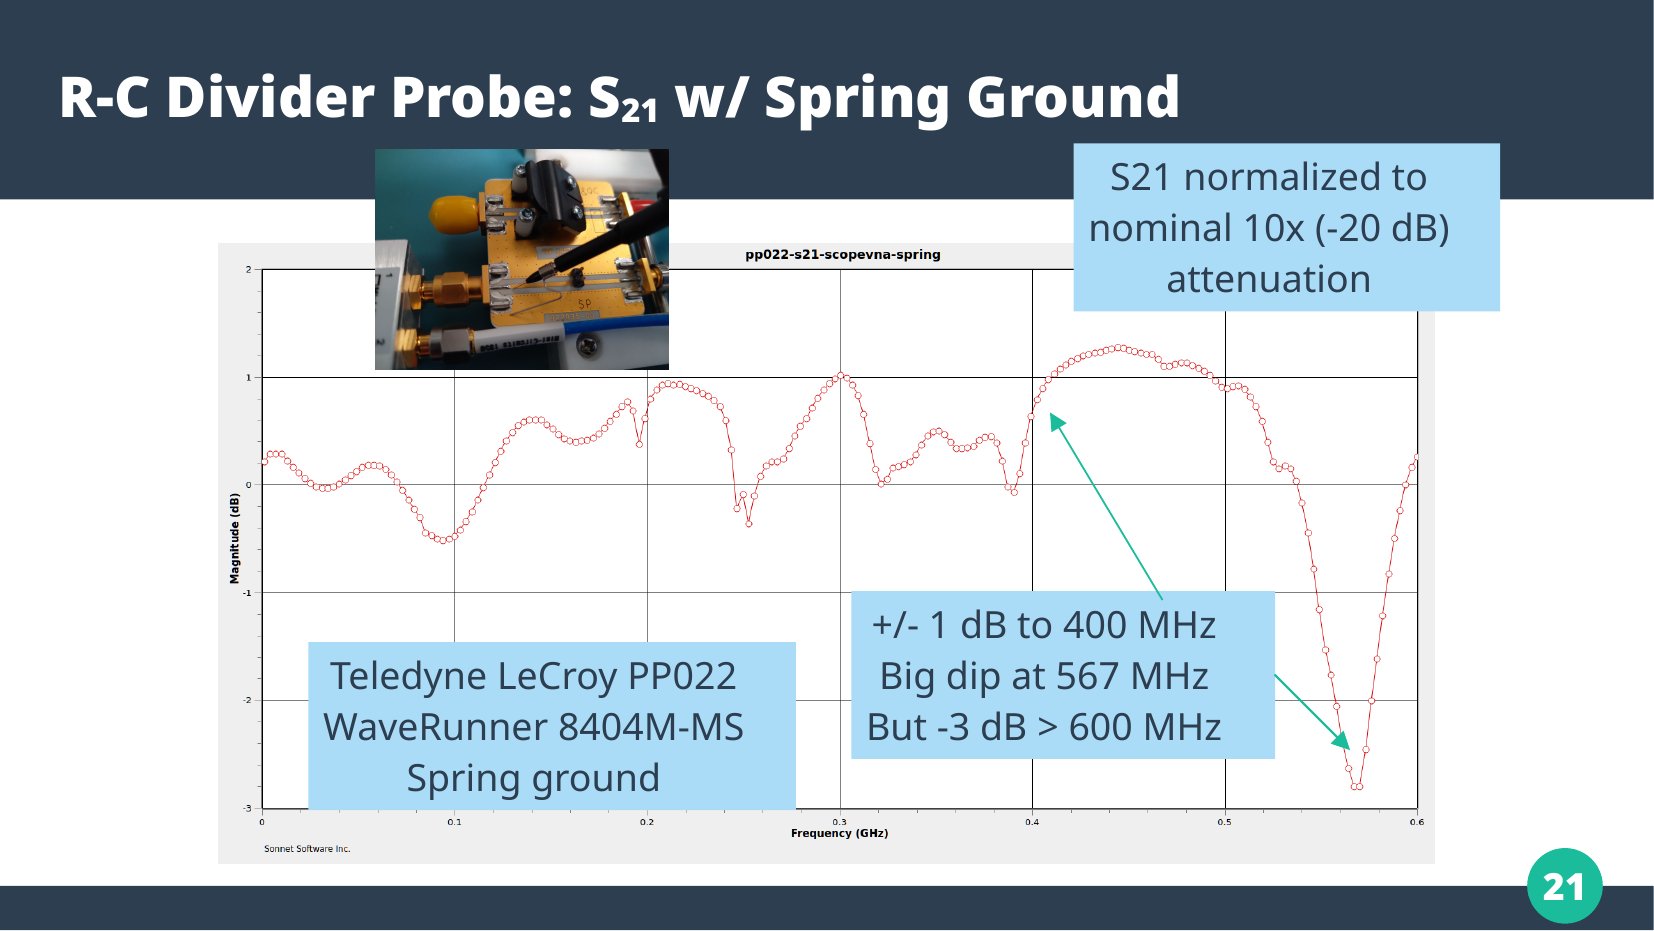

# R-C Divider Probe: S21 w/ Spring Ground
S21 normalized to
nominal 10x (-20 dB)
attenuation
+/- 1 dB to 400 MHz
Big dip at 567 MHz
But -3 dB > 600 MHz
Teledyne LeCroy PP022
WaveRunner 8404M-MS
Spring ground